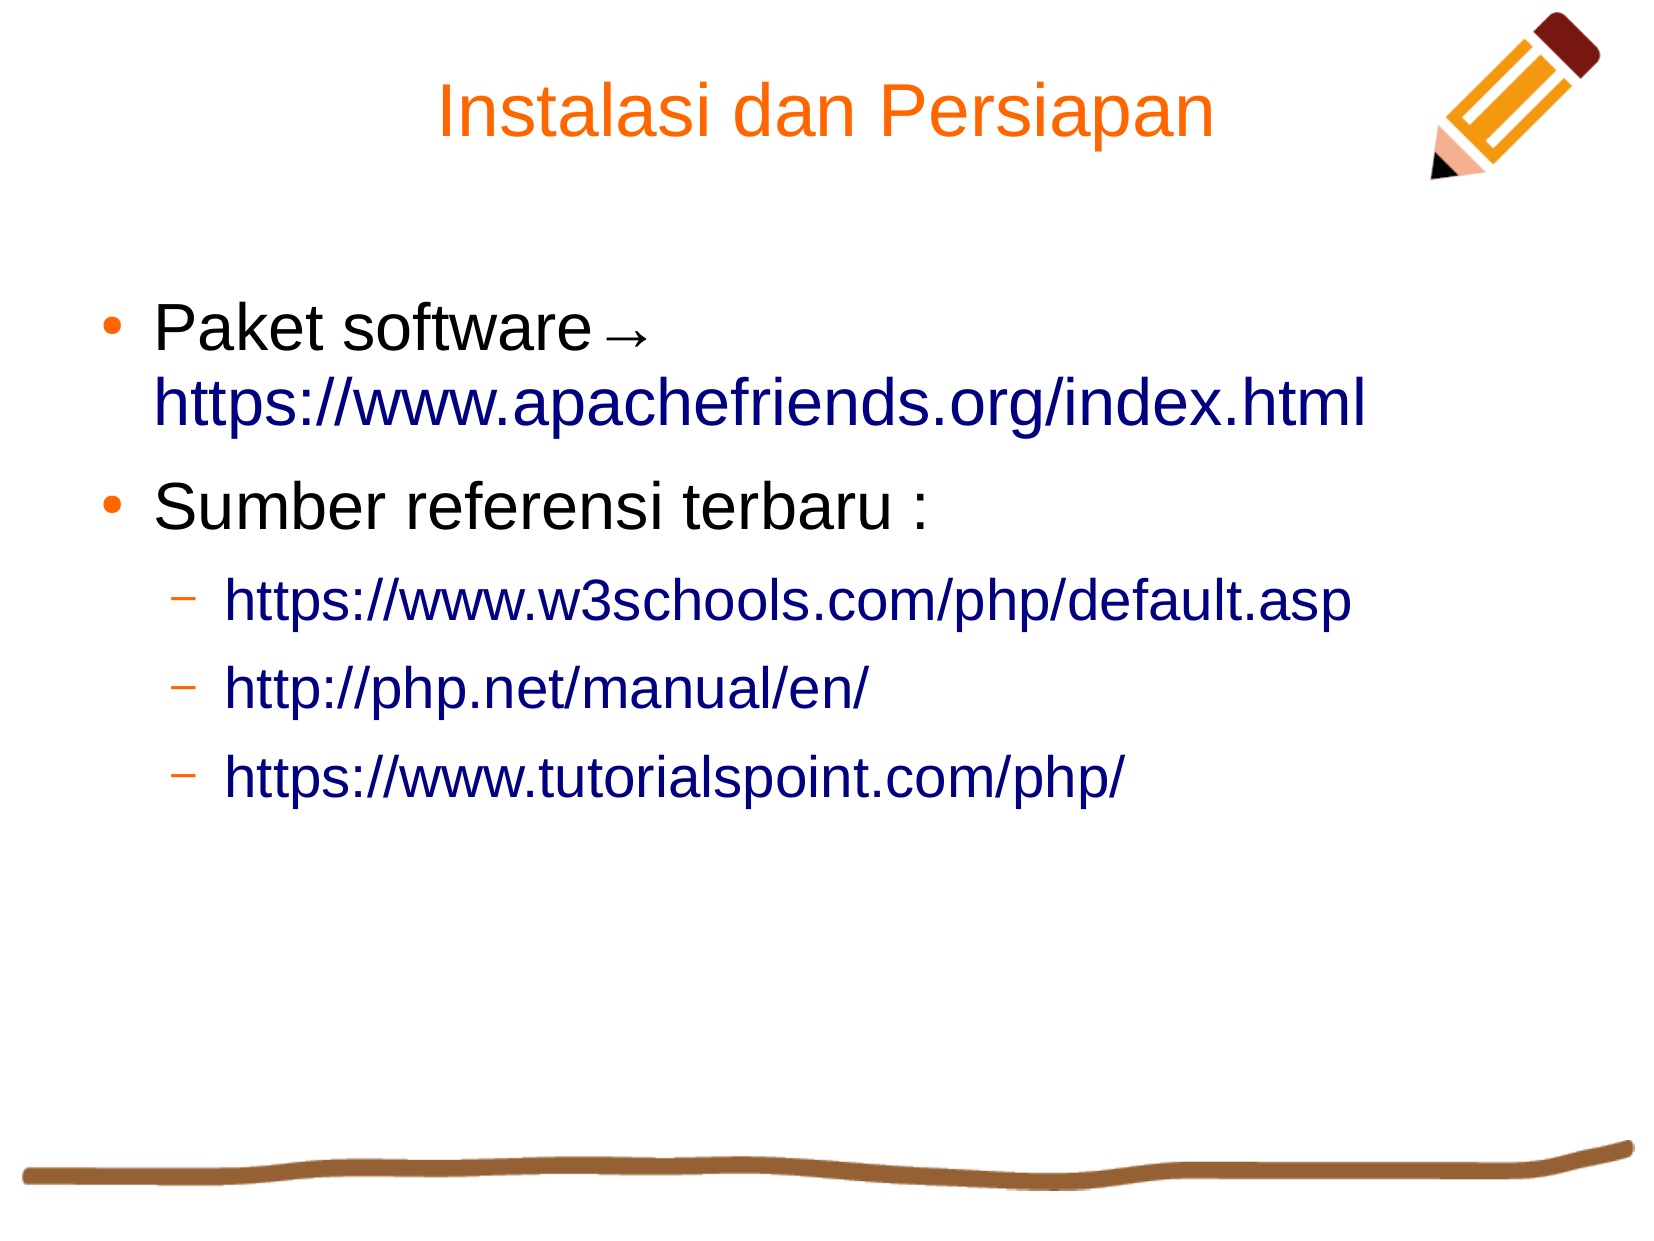

# Instalasi dan Persiapan
Paket software→ https://www.apachefriends.org/index.html
Sumber referensi terbaru :
https://www.w3schools.com/php/default.asp
http://php.net/manual/en/
https://www.tutorialspoint.com/php/